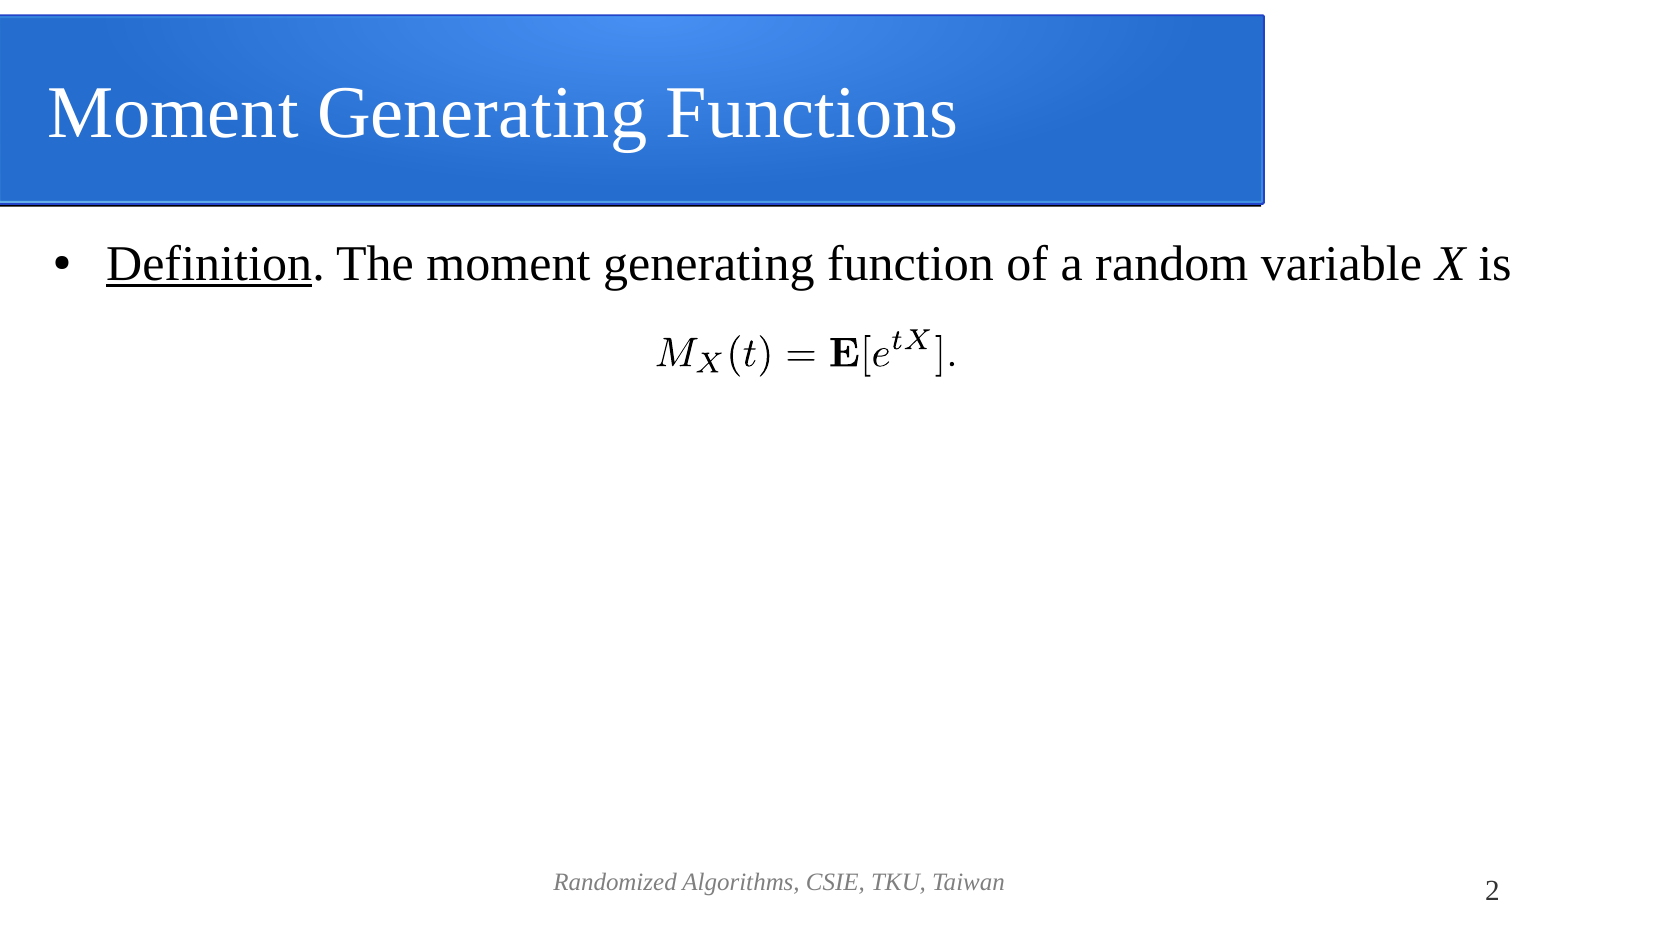

# Moment Generating Functions
Definition. The moment generating function of a random variable X is
Randomized Algorithms, CSIE, TKU, Taiwan
2